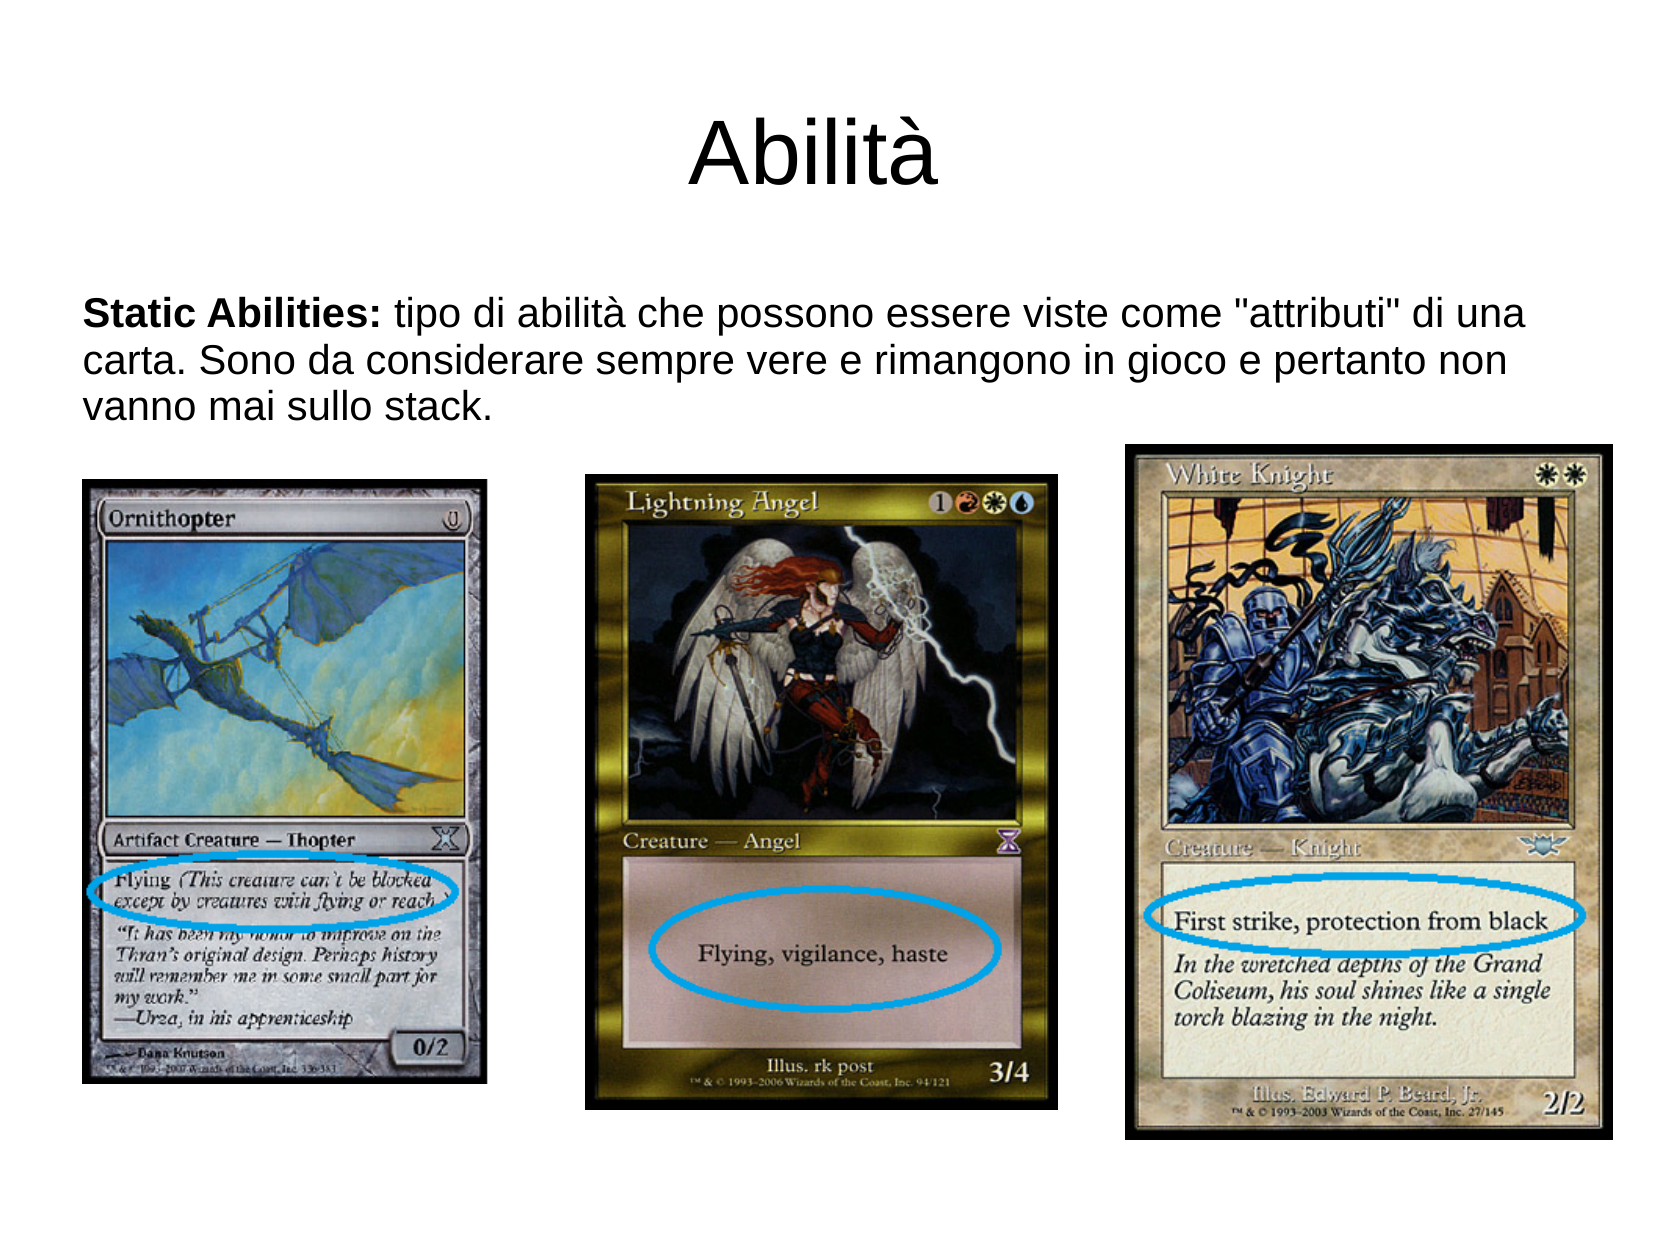

# Abilità
Static Abilities: tipo di abilità che possono essere viste come "attributi" di una carta. Sono da considerare sempre vere e rimangono in gioco e pertanto non vanno mai sullo stack.